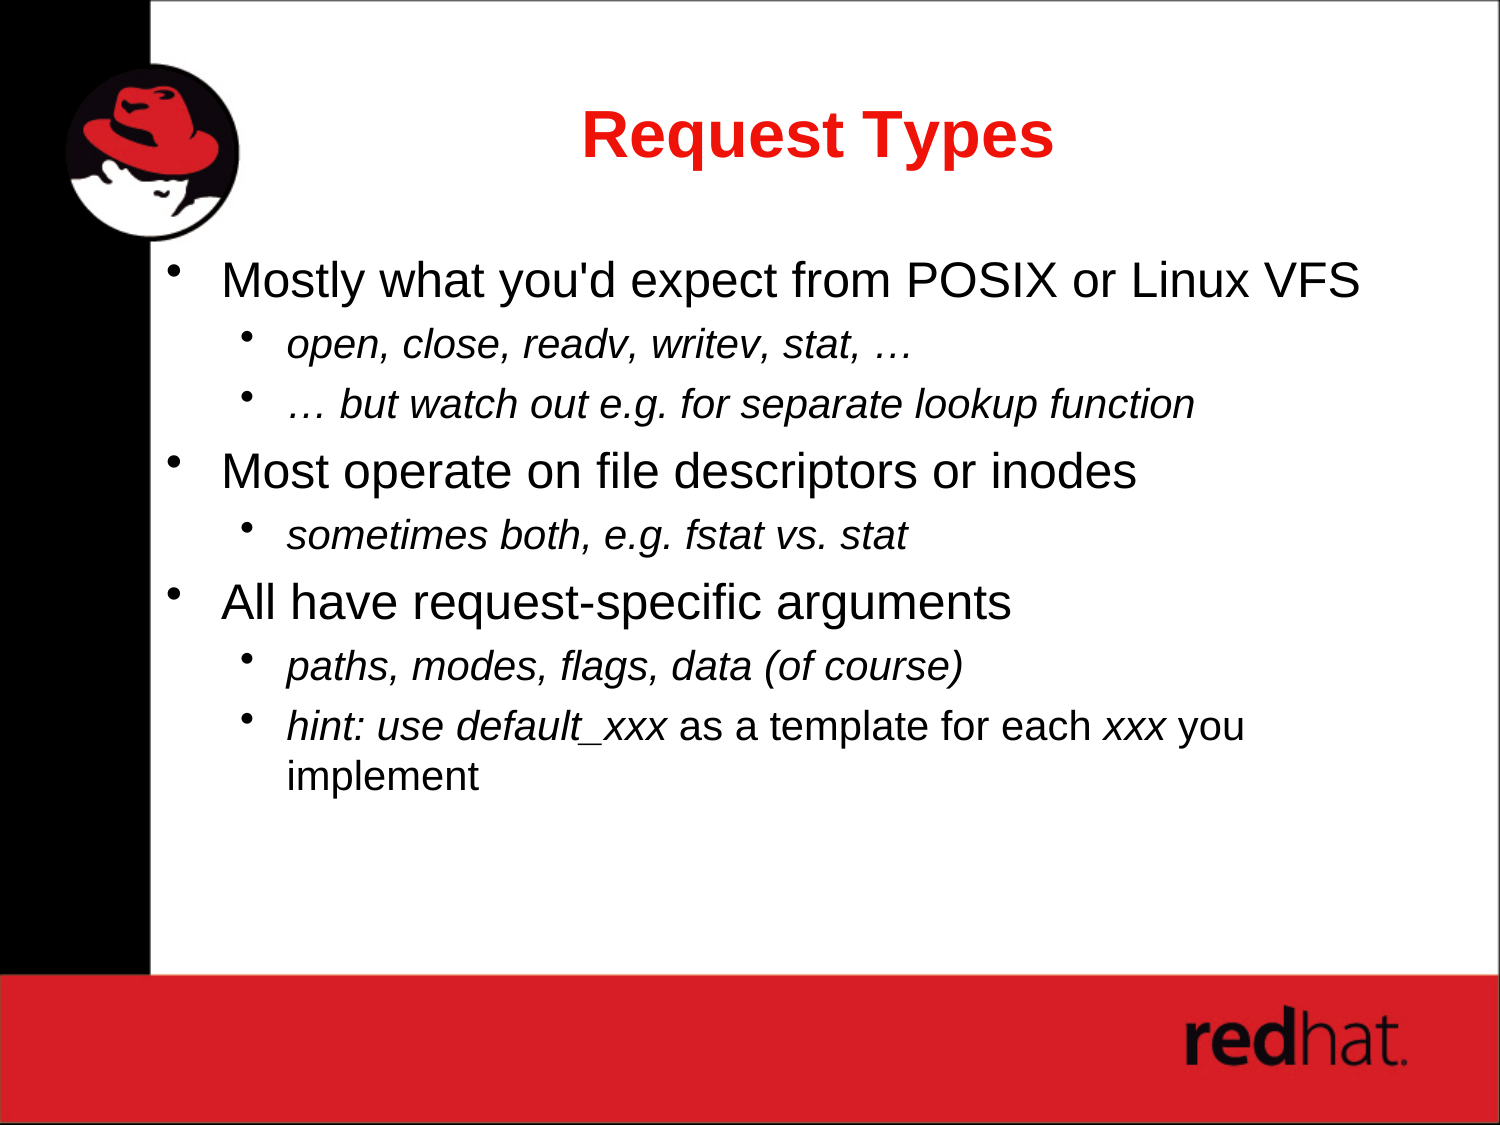

# Request Types
Mostly what you'd expect from POSIX or Linux VFS
open, close, readv, writev, stat, …
… but watch out e.g. for separate lookup function
Most operate on file descriptors or inodes
sometimes both, e.g. fstat vs. stat
All have request-specific arguments
paths, modes, flags, data (of course)
hint: use default_xxx as a template for each xxx you implement